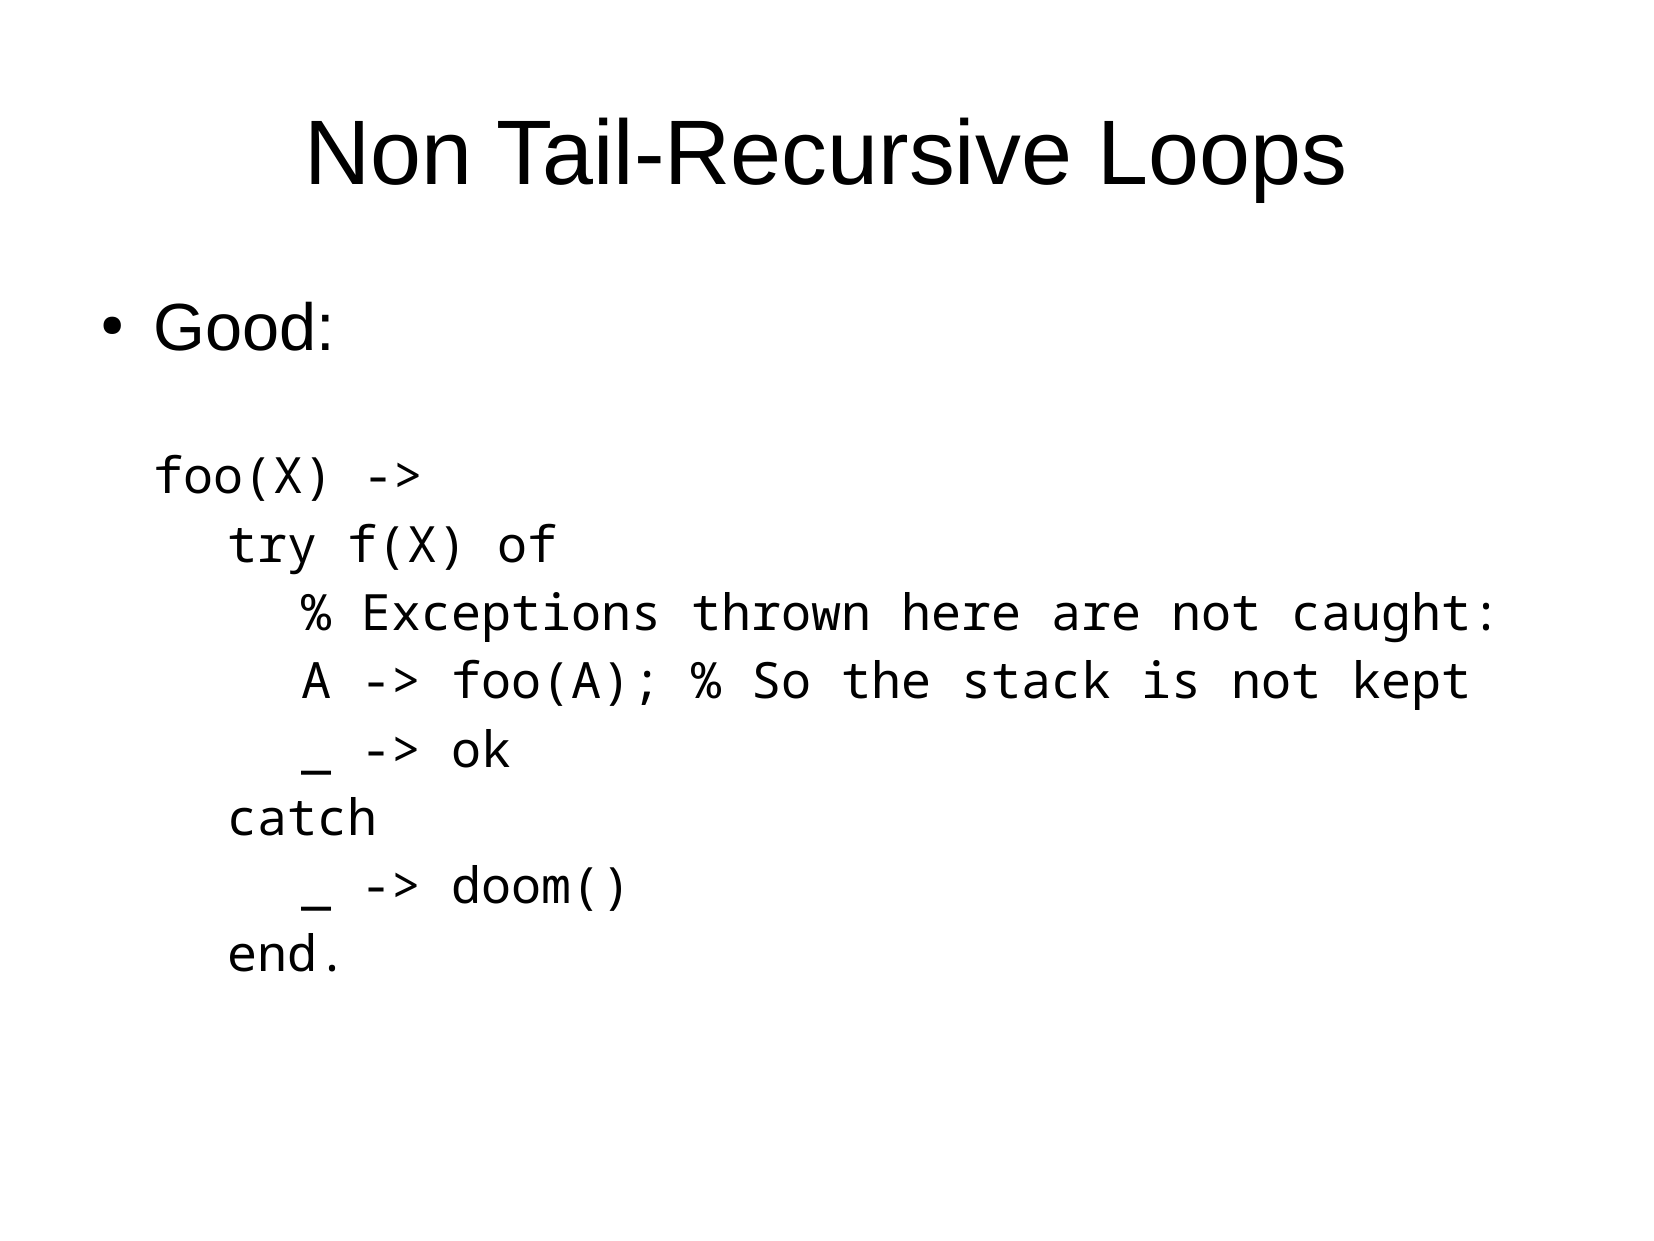

# Non Tail-Recursive Loops
Good:
foo(X) ->
	try f(X) of
		% Exceptions thrown here are not caught:
		A -> foo(A); % So the stack is not kept
		_ -> ok
	catch
		_ -> doom()
	end.